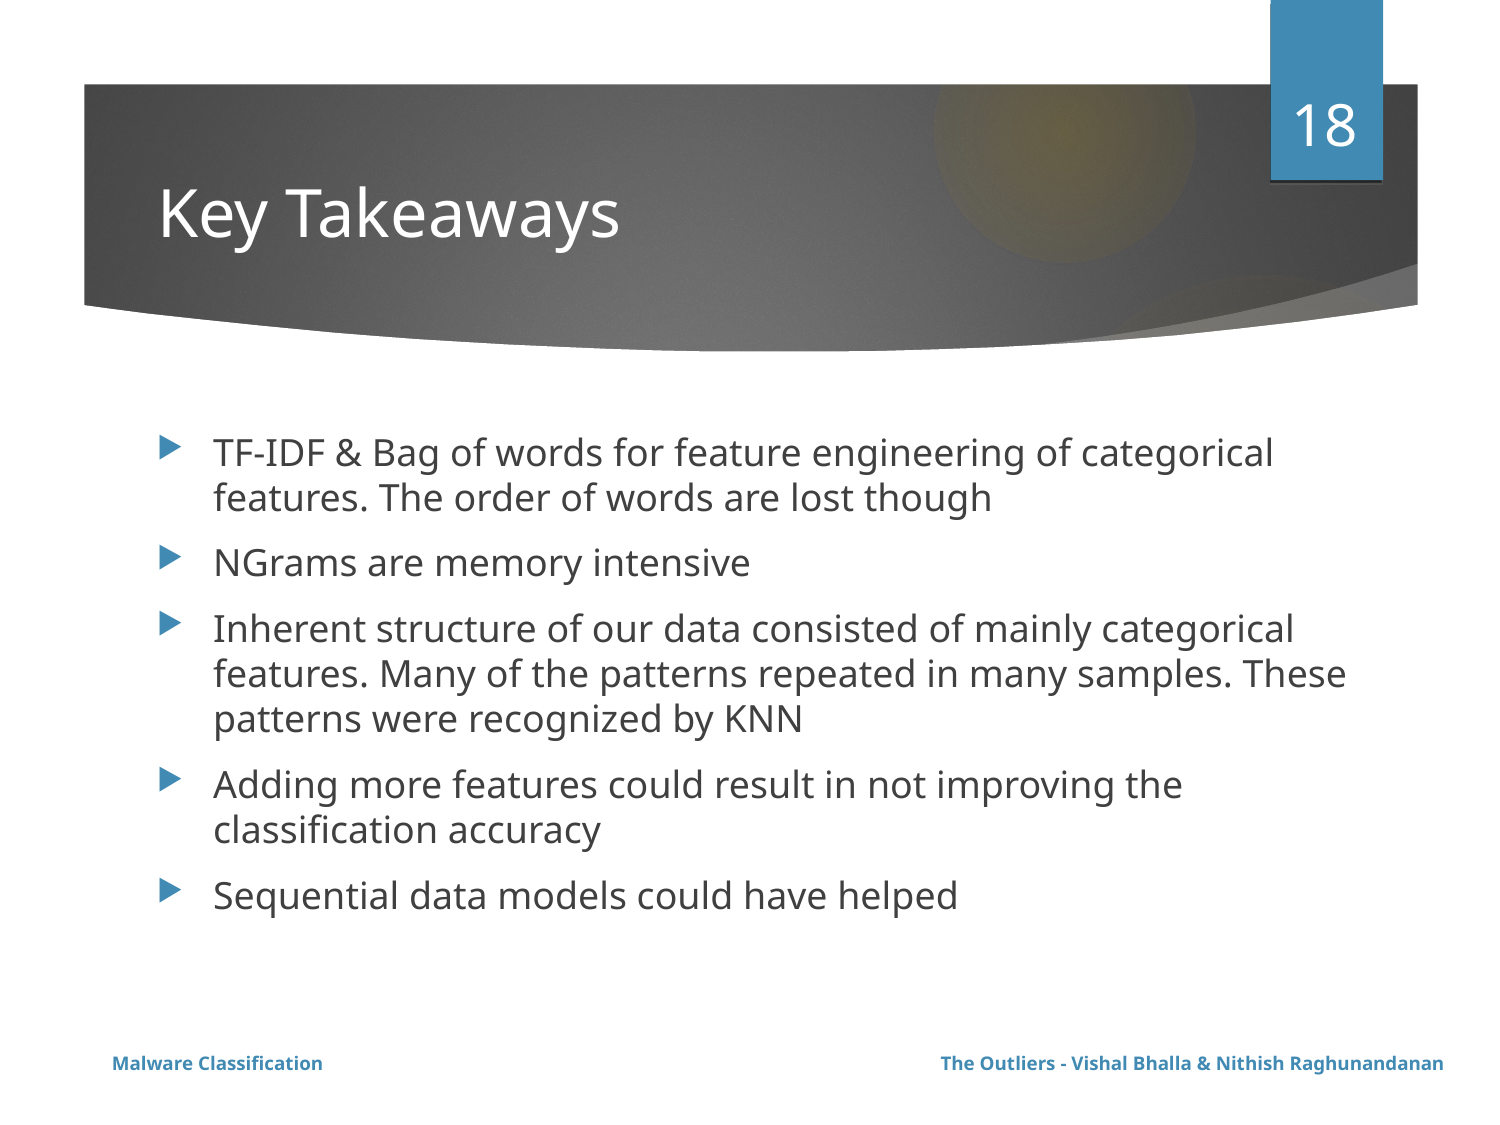

# Key Takeaways
TF-IDF & Bag of words for feature engineering of categorical features. The order of words are lost though
NGrams are memory intensive
Inherent structure of our data consisted of mainly categorical features. Many of the patterns repeated in many samples. These patterns were recognized by KNN
Adding more features could result in not improving the classification accuracy
Sequential data models could have helped
The Outliers - Vishal Bhalla & Nithish Raghunandanan
Malware Classification